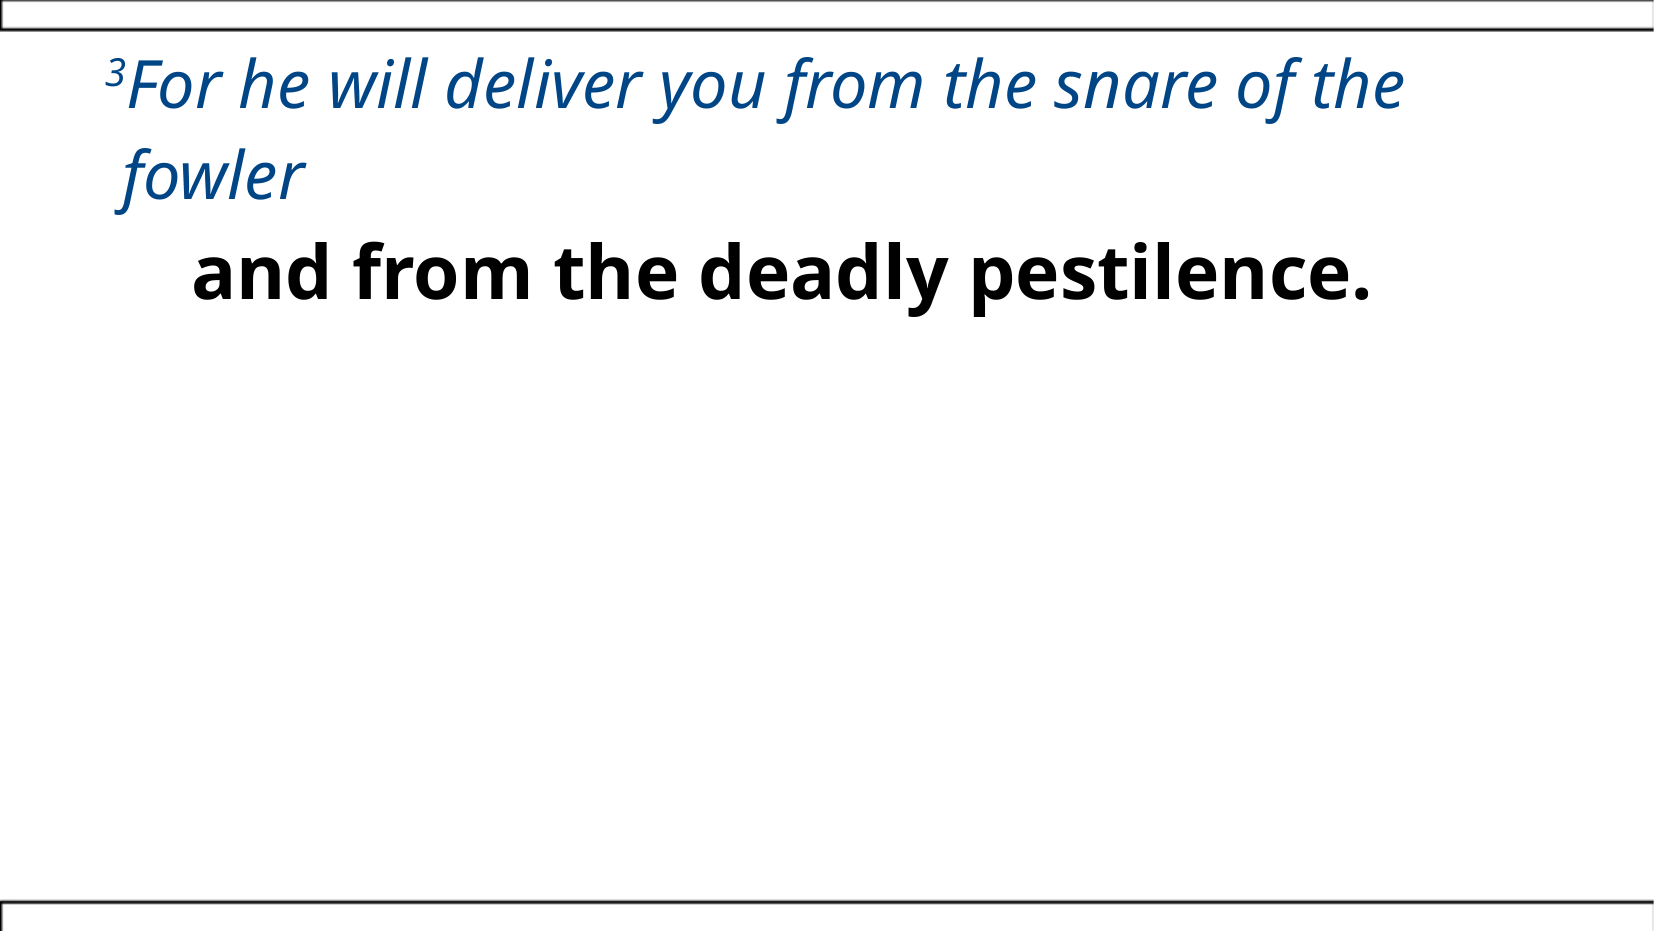

3For he will deliver you from the snare of the
 fowler
 and from the deadly pestilence.